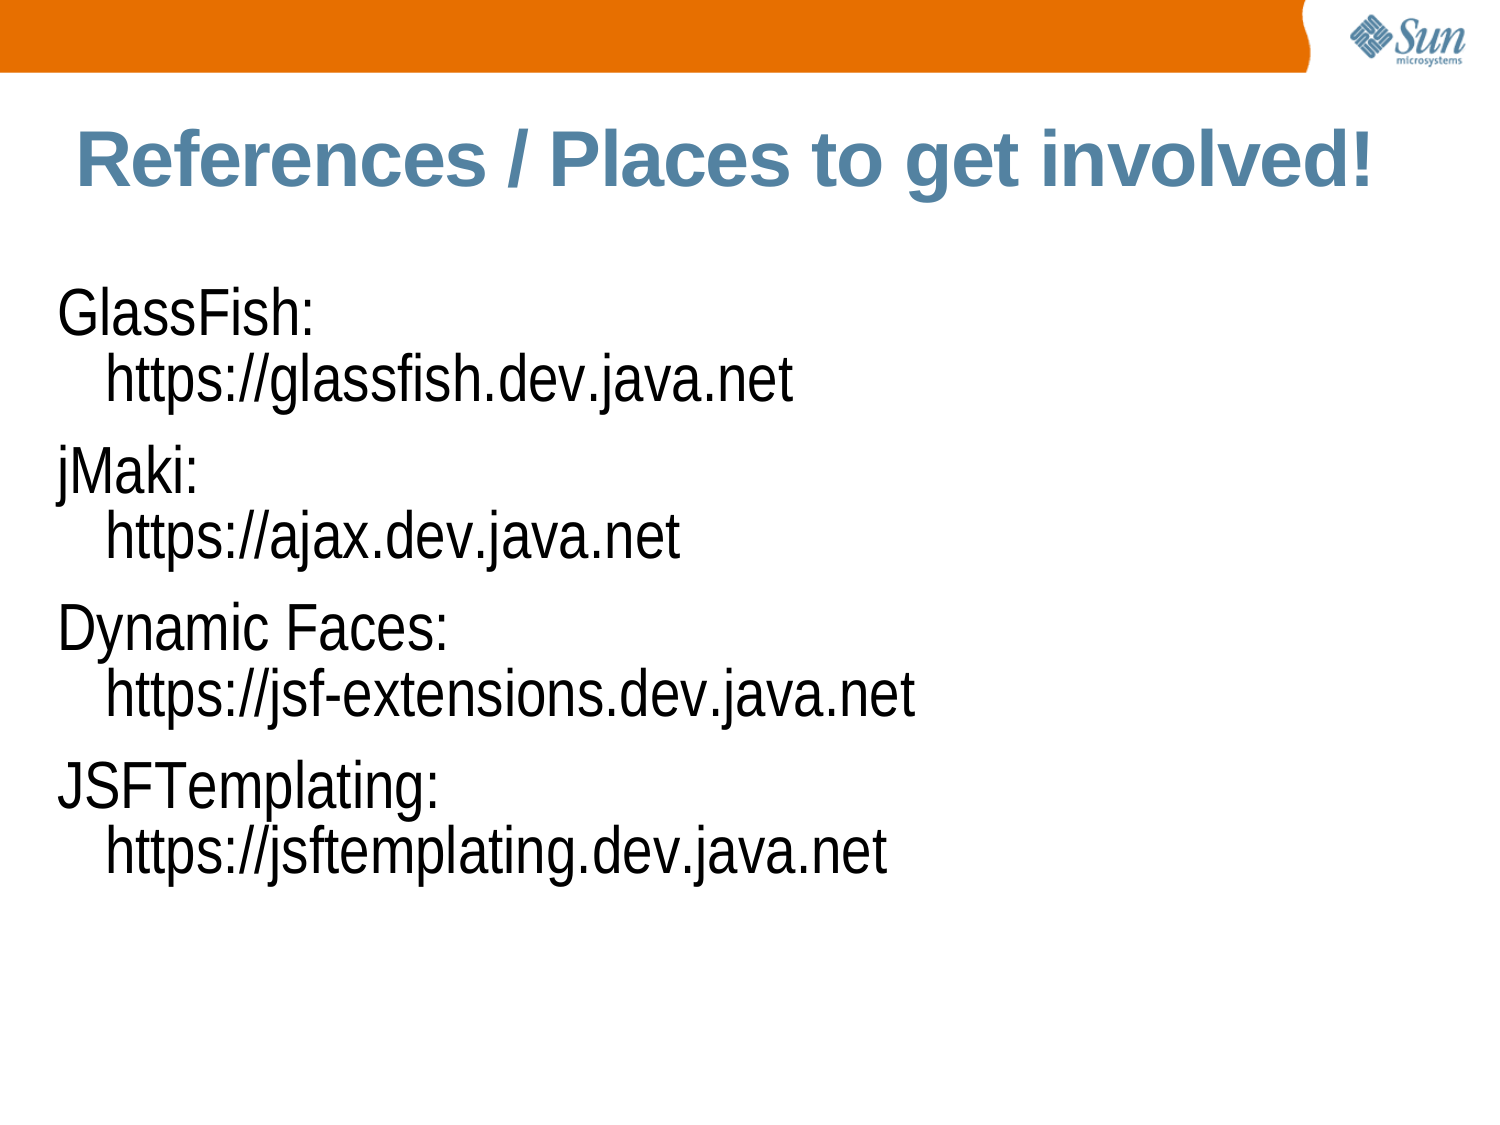

References / Places to get involved!
# GlassFish: https://glassfish.dev.java.net
jMaki:
https://ajax.dev.java.net
Dynamic Faces:
https://jsf-extensions.dev.java.net
JSFTemplating:
https://jsftemplating.dev.java.net